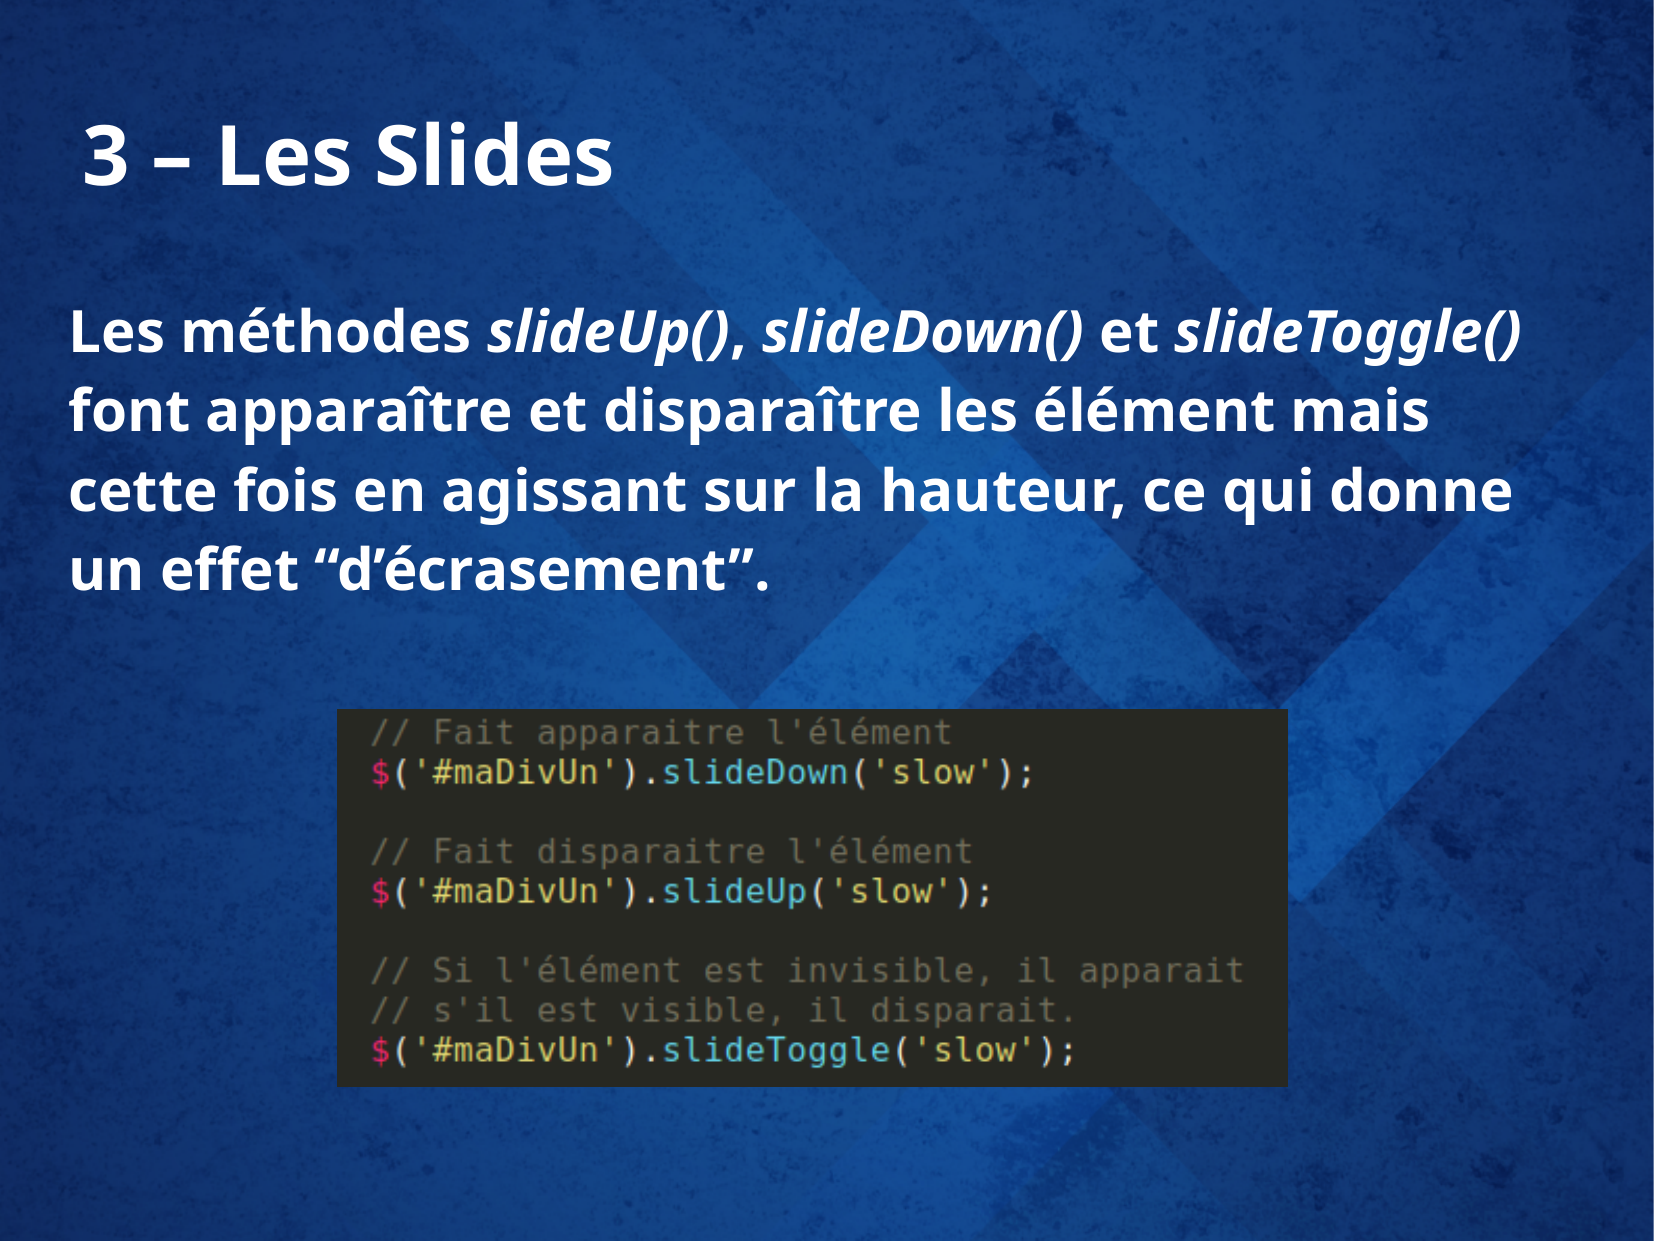

# 3 – Les Slides
Les méthodes slideUp(), slideDown() et slideToggle() font apparaître et disparaître les élément mais cette fois en agissant sur la hauteur, ce qui donne un effet “d’écrasement”.